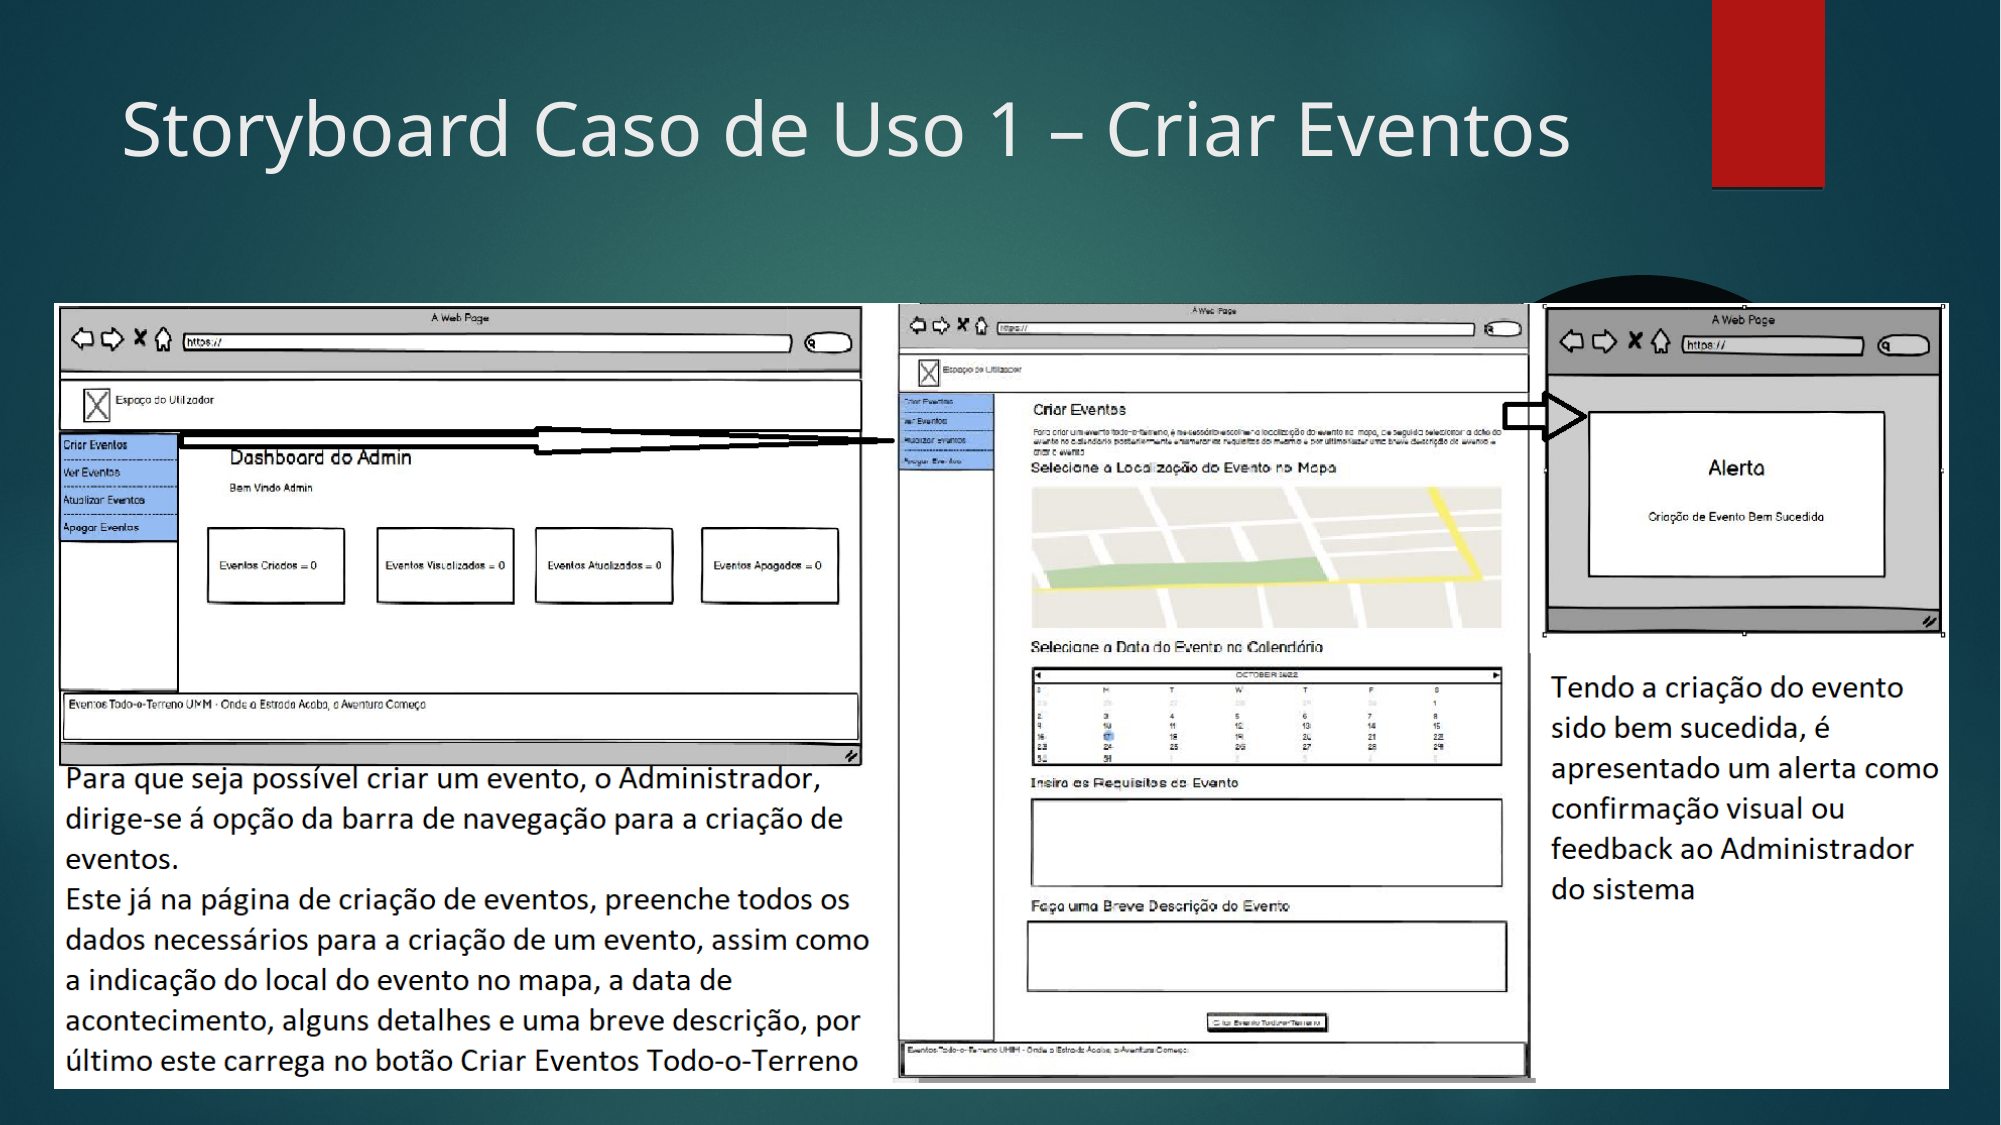

# Storyboard Caso de Uso 1 – Criar Eventos